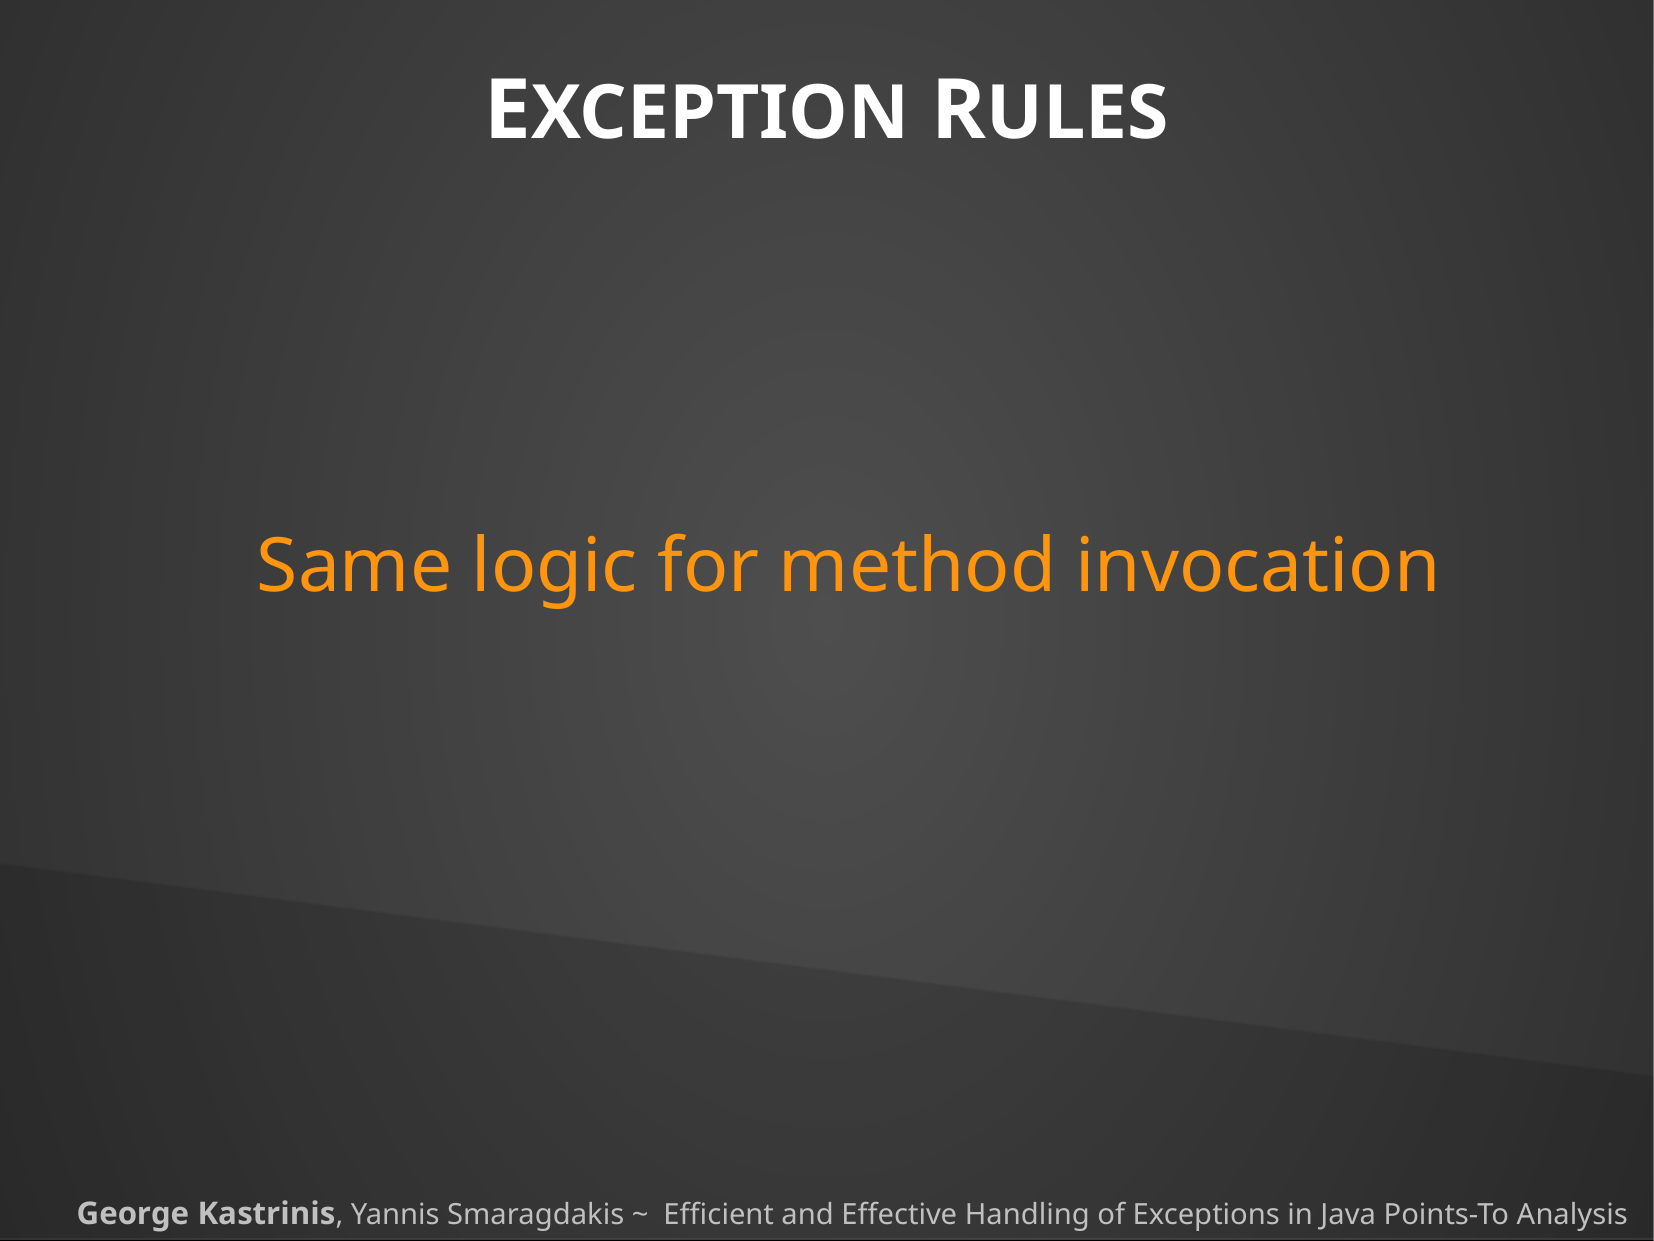

EXCEPTION RULES
Same logic for method invocation